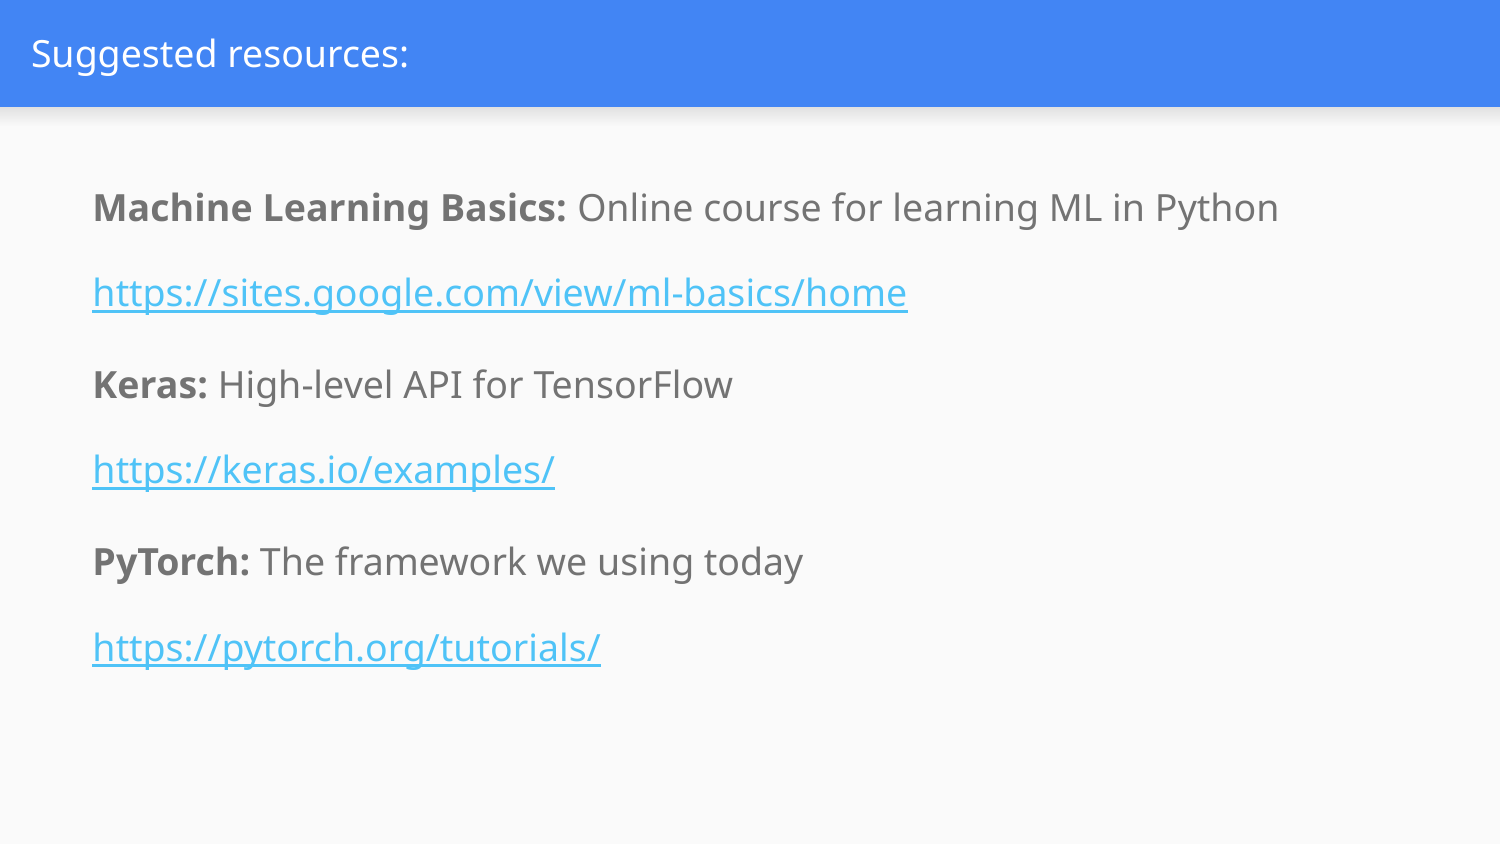

# Suggested resources:
Machine Learning Basics: Online course for learning ML in Python
https://sites.google.com/view/ml-basics/home
Keras: High-level API for TensorFlow
https://keras.io/examples/
PyTorch: The framework we using today
https://pytorch.org/tutorials/